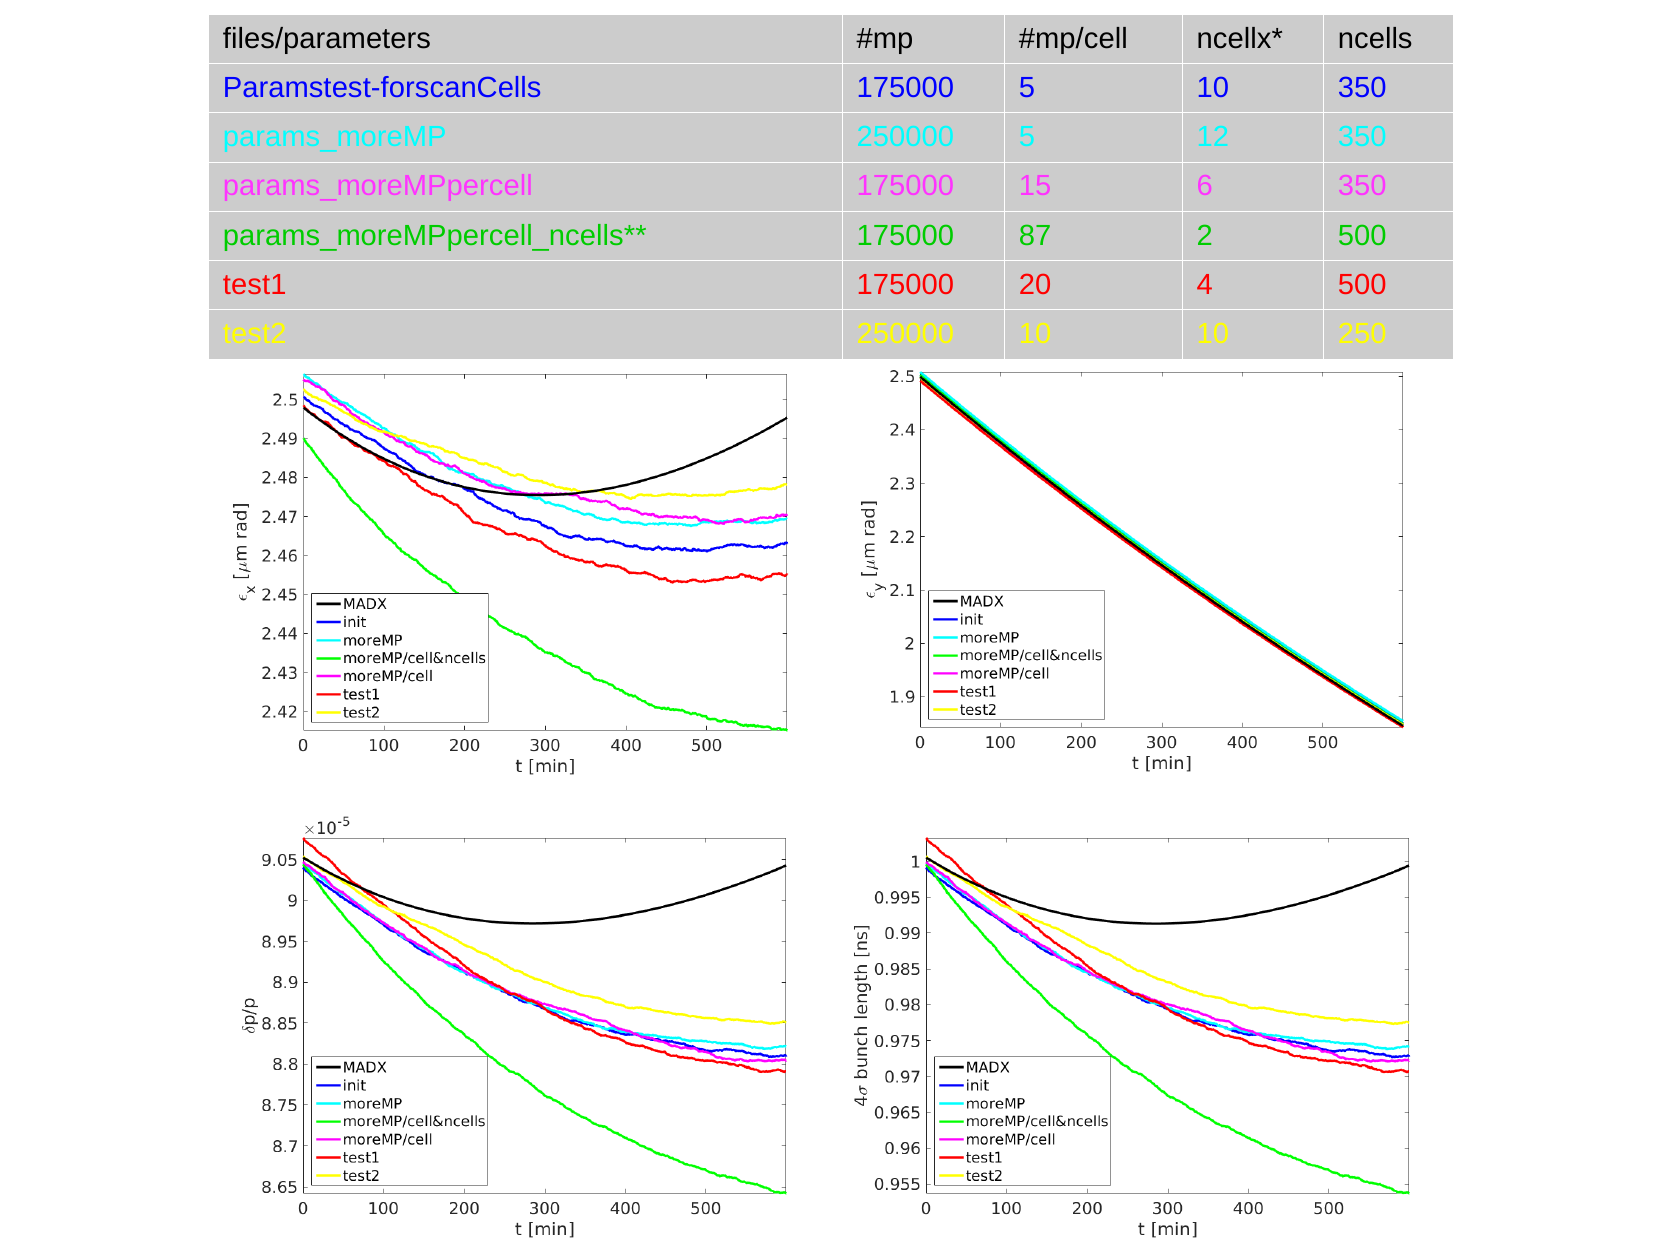

| files/parameters | #mp | #mp/cell | ncellx\* | ncells |
| --- | --- | --- | --- | --- |
| Paramstest-forscanCells | 175000 | 5 | 10 | 350 |
| params\_moreMP | 250000 | 5 | 12 | 350 |
| params\_moreMPpercell | 175000 | 15 | 6 | 350 |
| params\_moreMPpercell\_ncells\*\* | 175000 | 87 | 2 | 500 |
| test1 | 175000 | 20 | 4 | 500 |
| test2 | 250000 | 10 | 10 | 250 |